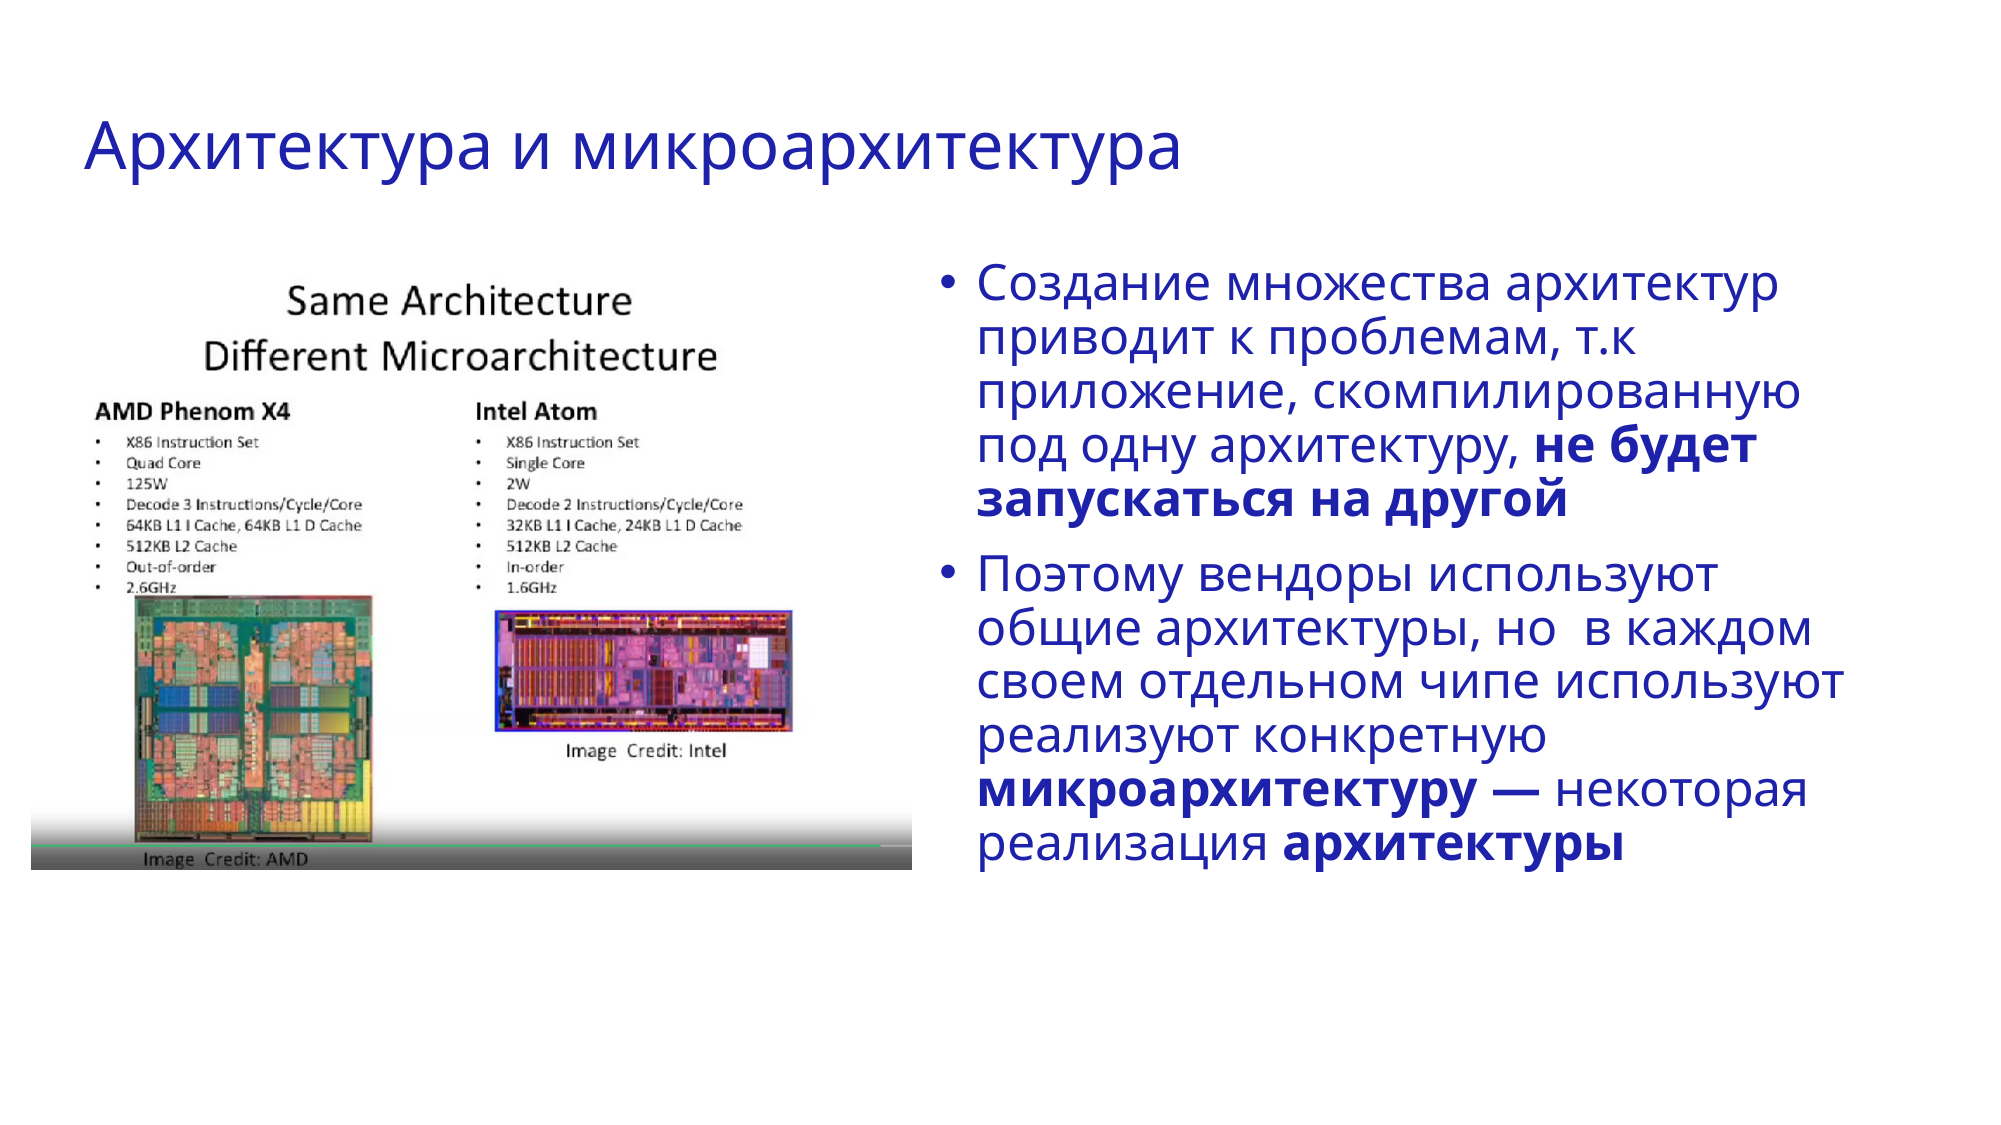

# Архитектура и микроархитектура
Создание множества архитектур приводит к проблемам, т.к приложение, скомпилированную под одну архитектуру, не будет запускаться на другой
Поэтому вендоры используют общие архитектуры, но в каждом своем отдельном чипе используют реализуют конкретную микроархитектуру — некоторая реализация архитектуры